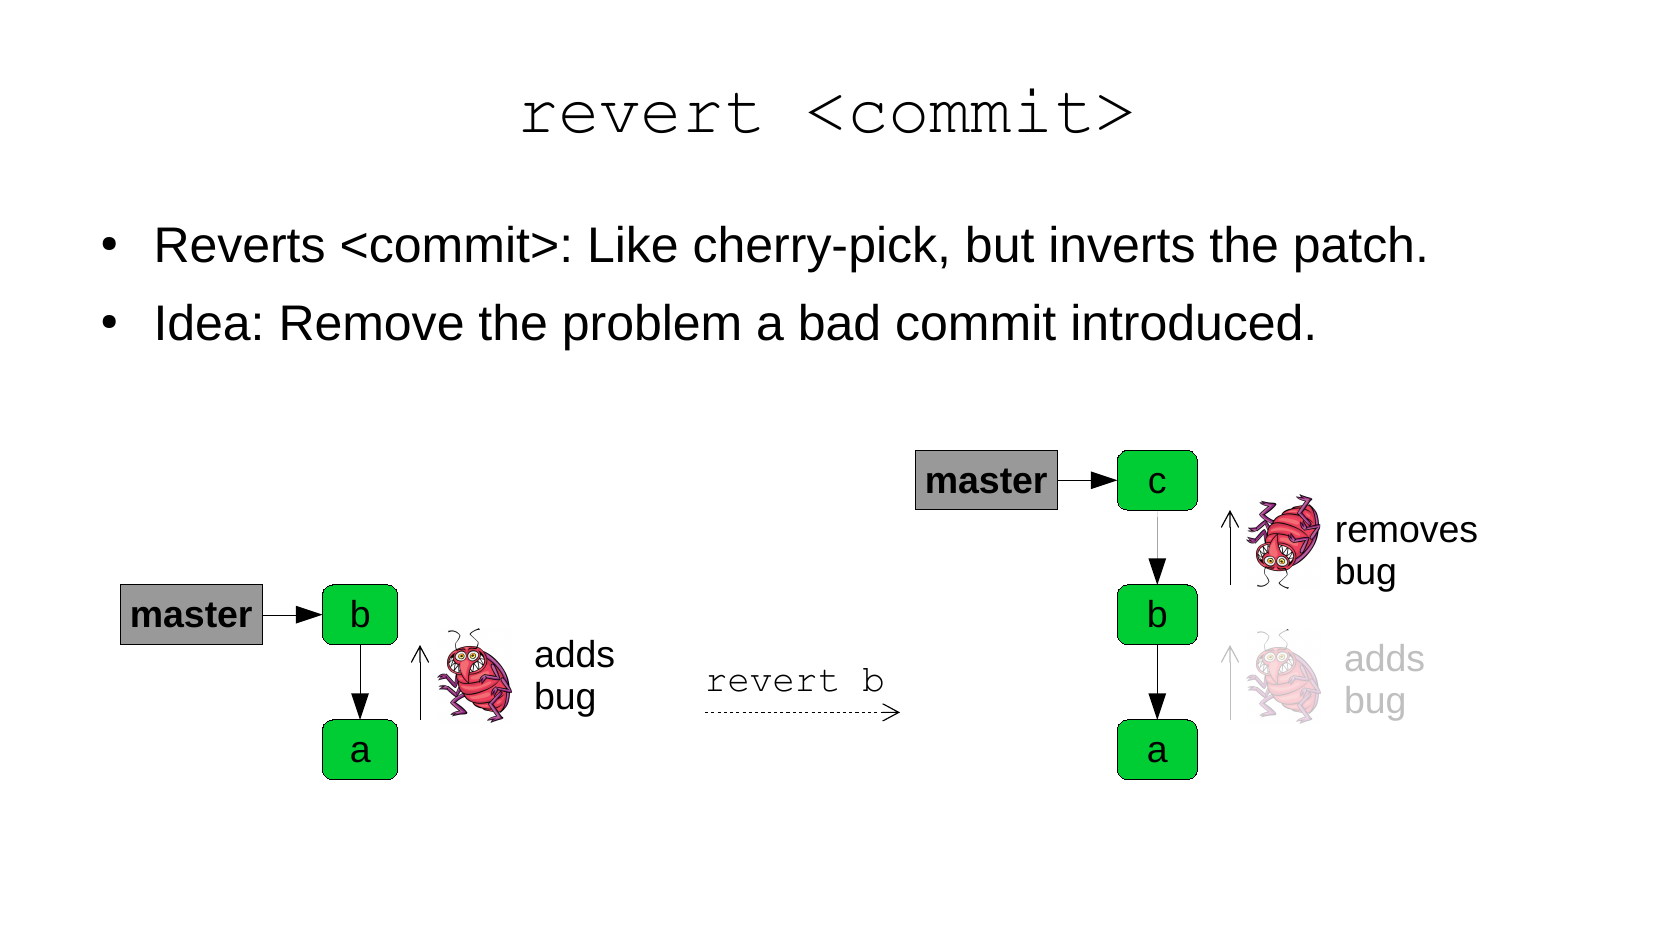

# revert <commit>
Reverts <commit>: Like cherry-pick, but inverts the patch.
Idea: Remove the problem a bad commit introduced.
master
c
removes
bug
master
b
b
adds
bug
adds
bug
revert b
a
a